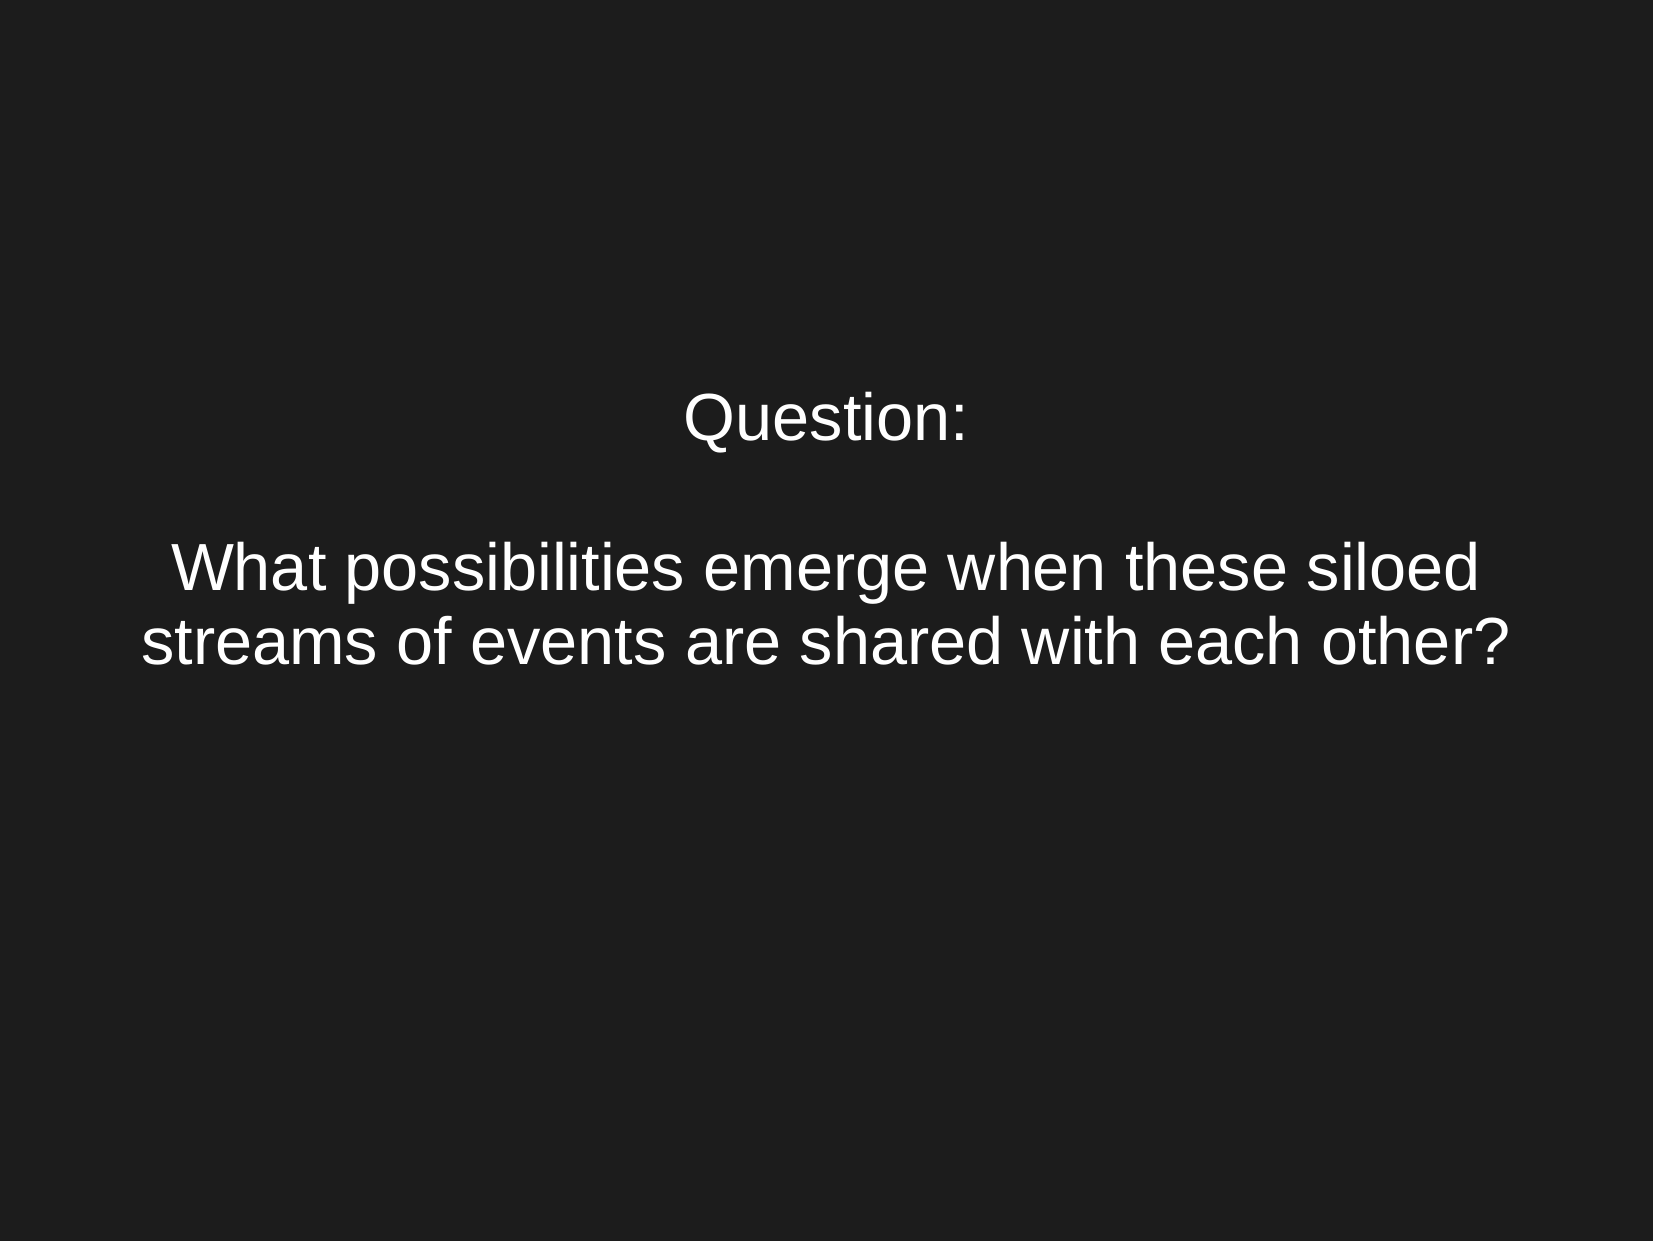

# Question:
What possibilities emerge when these siloed streams of events are shared with each other?